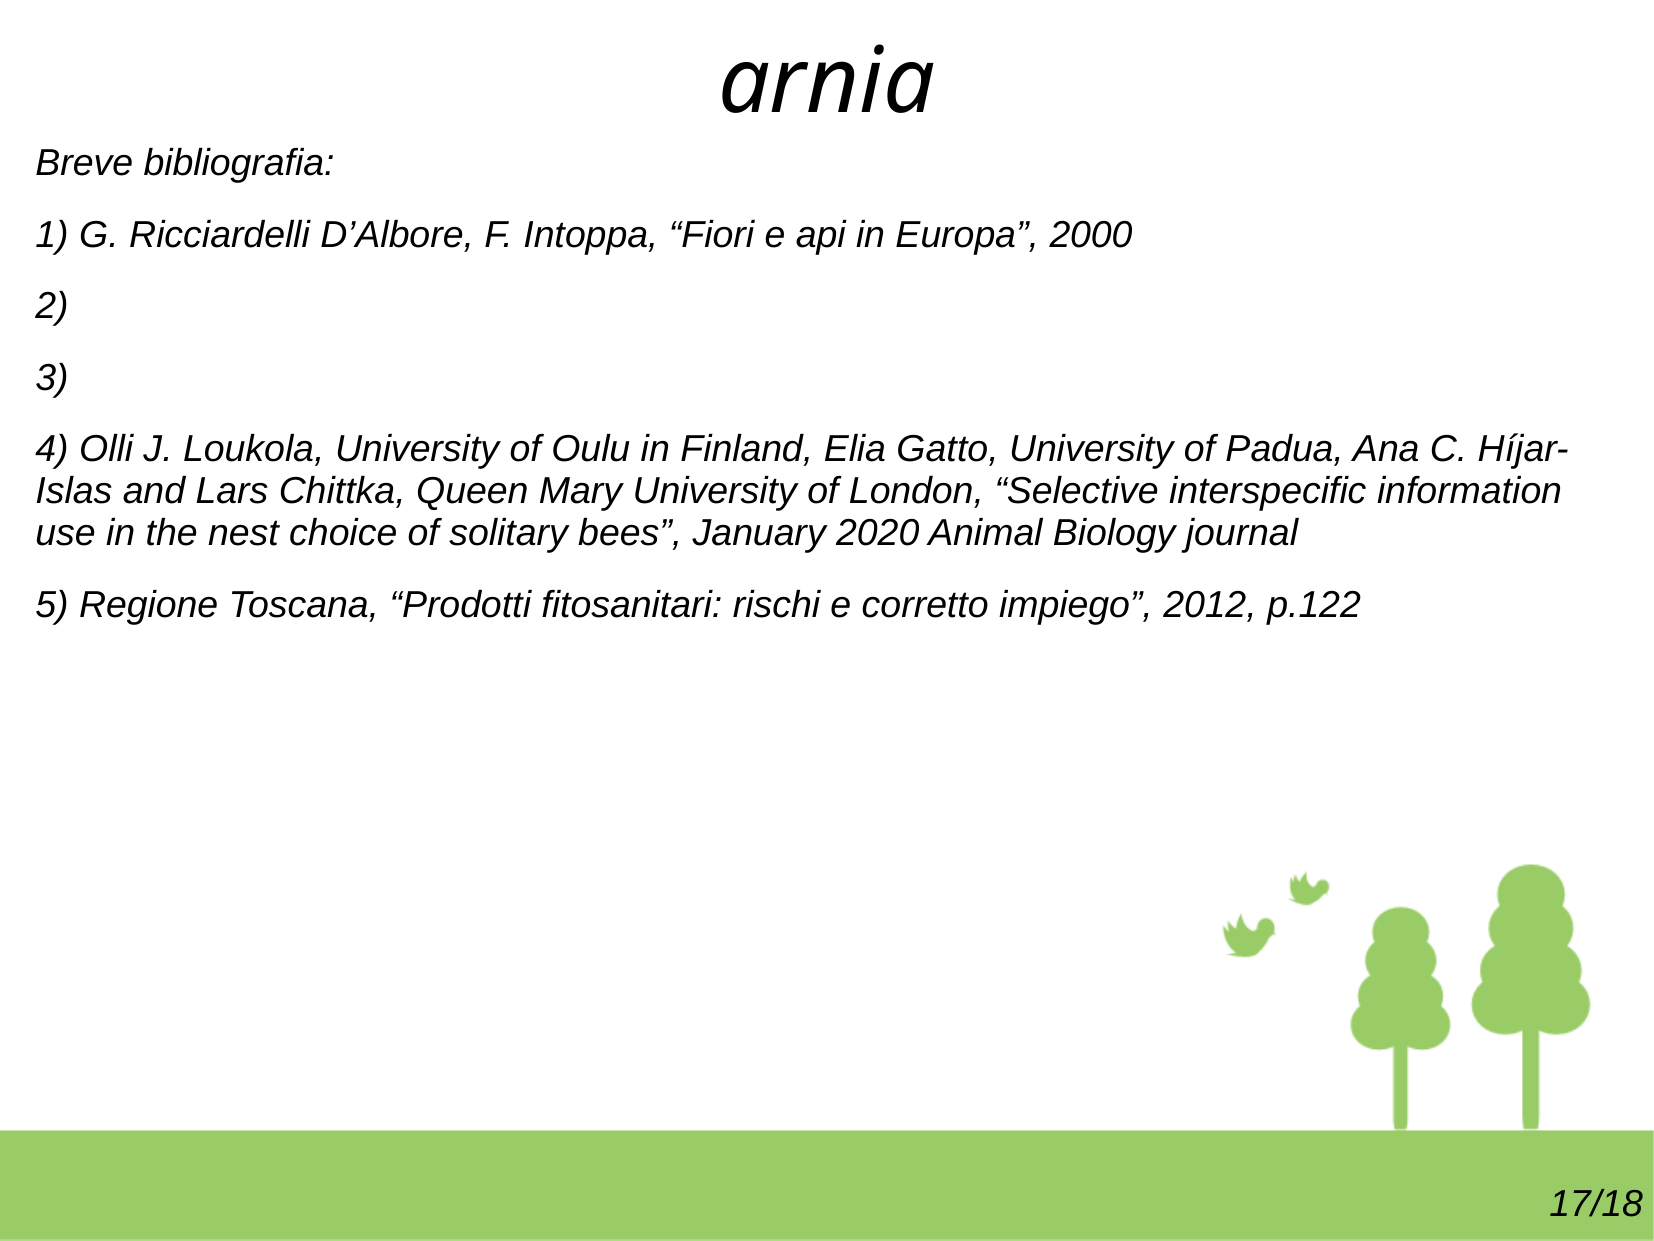

# arnia
Breve bibliografia:
1) G. Ricciardelli D’Albore, F. Intoppa, “Fiori e api in Europa”, 2000
2)
3)
4) Olli J. Loukola, University of Oulu in Finland, Elia Gatto, University of Padua, Ana C. Híjar-Islas and Lars Chittka, Queen Mary University of London, “Selective interspecific information use in the nest choice of solitary bees”, January 2020 Animal Biology journal
5) Regione Toscana, “Prodotti fitosanitari: rischi e corretto impiego”, 2012, p.122